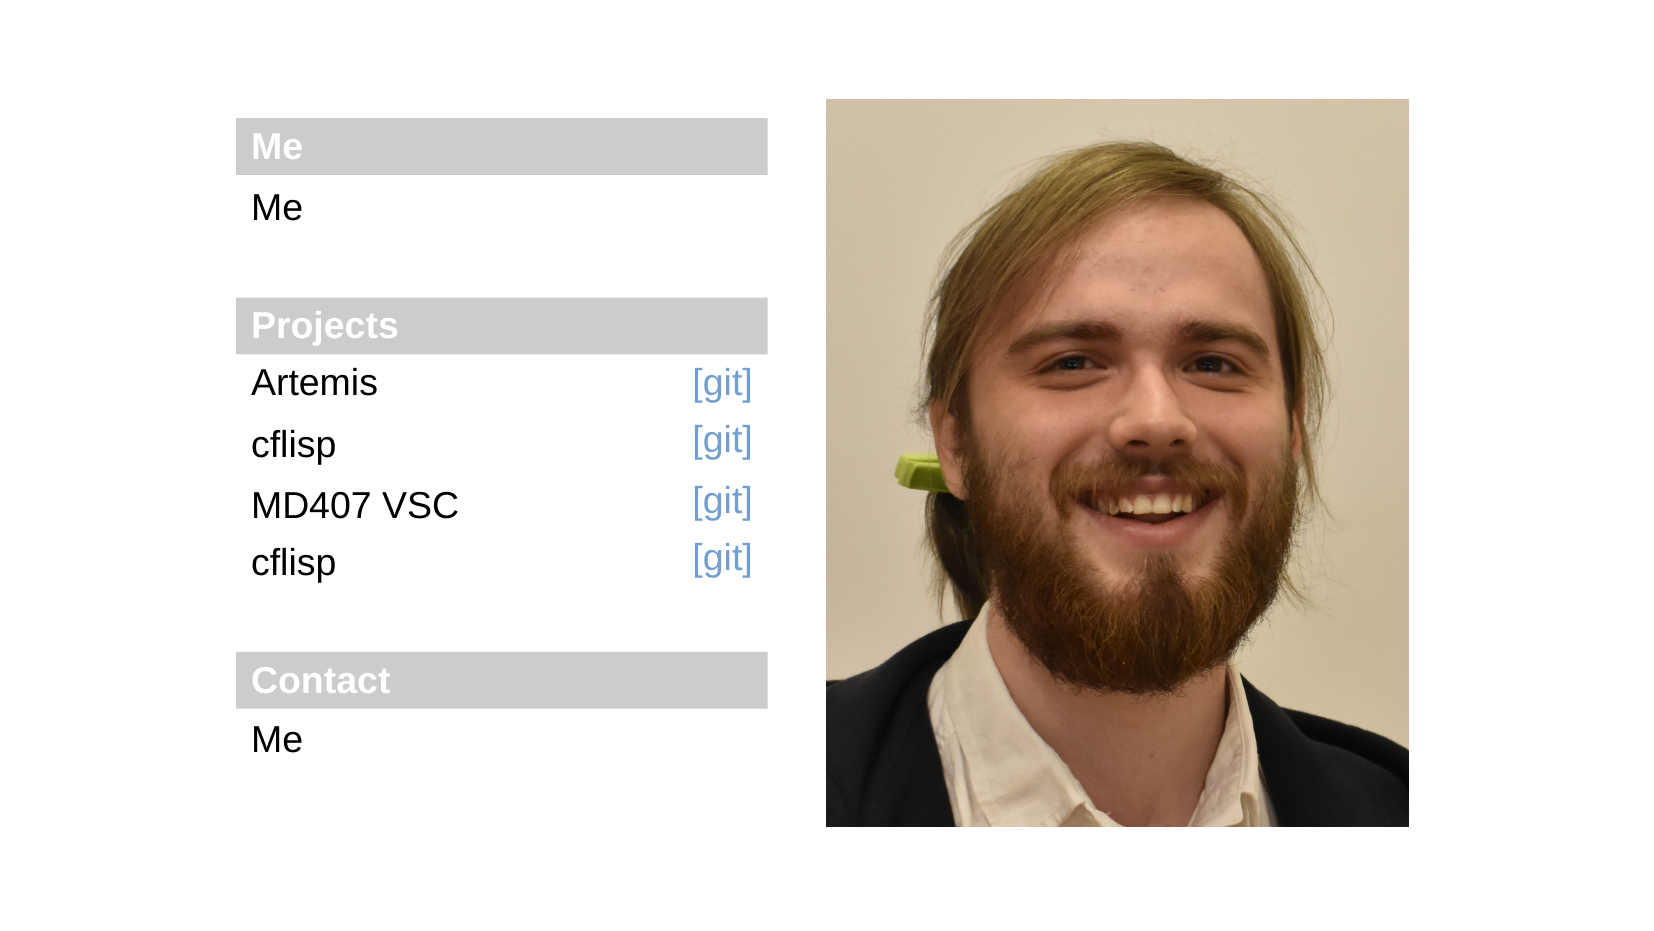

Me
Me
Projects
Artemis
[git]
[git]
cflisp
[git]
MD407 VSC
[git]
cflisp
Contact
Me